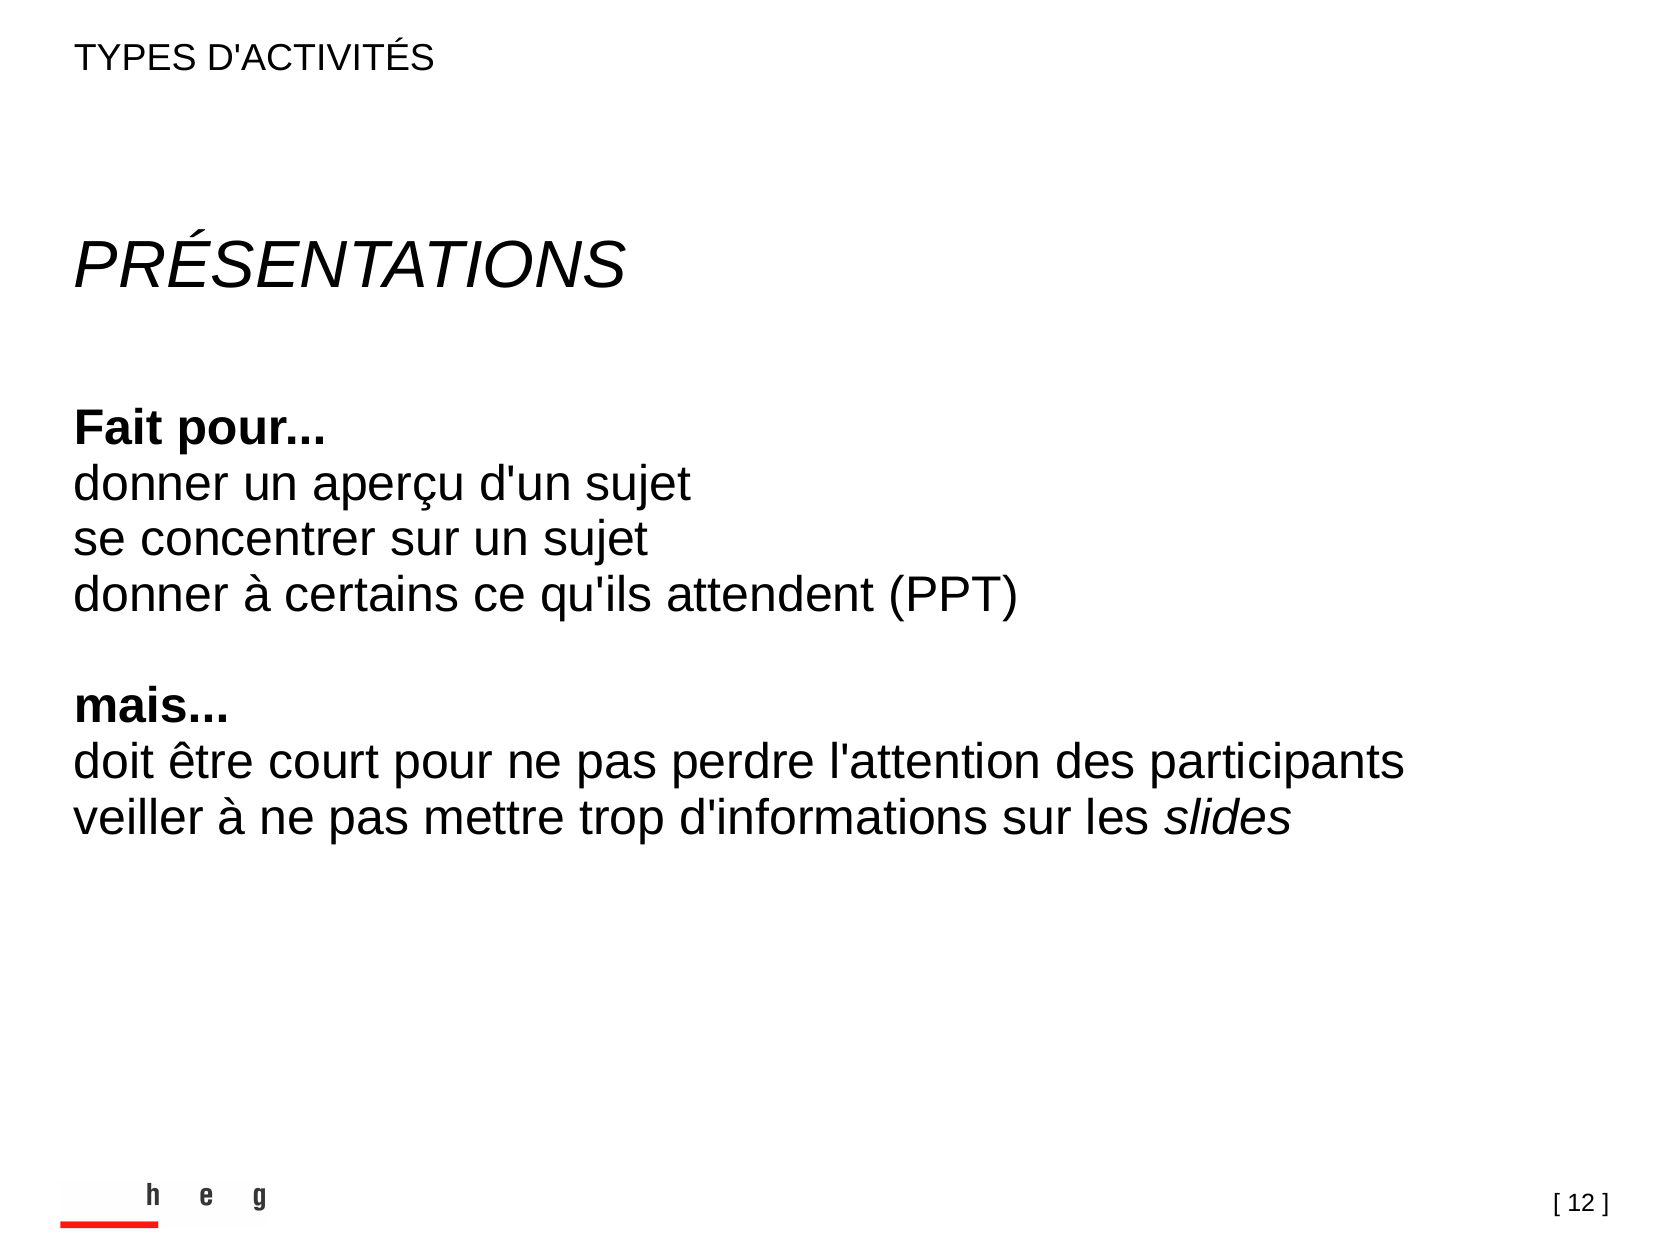

TYPES D'ACTIVITÉS
PRÉSENTATIONS
Fait pour...
donner un aperçu d'un sujet
se concentrer sur un sujet
donner à certains ce qu'ils attendent (PPT)
mais...
doit être court pour ne pas perdre l'attention des participants
veiller à ne pas mettre trop d'informations sur les slides